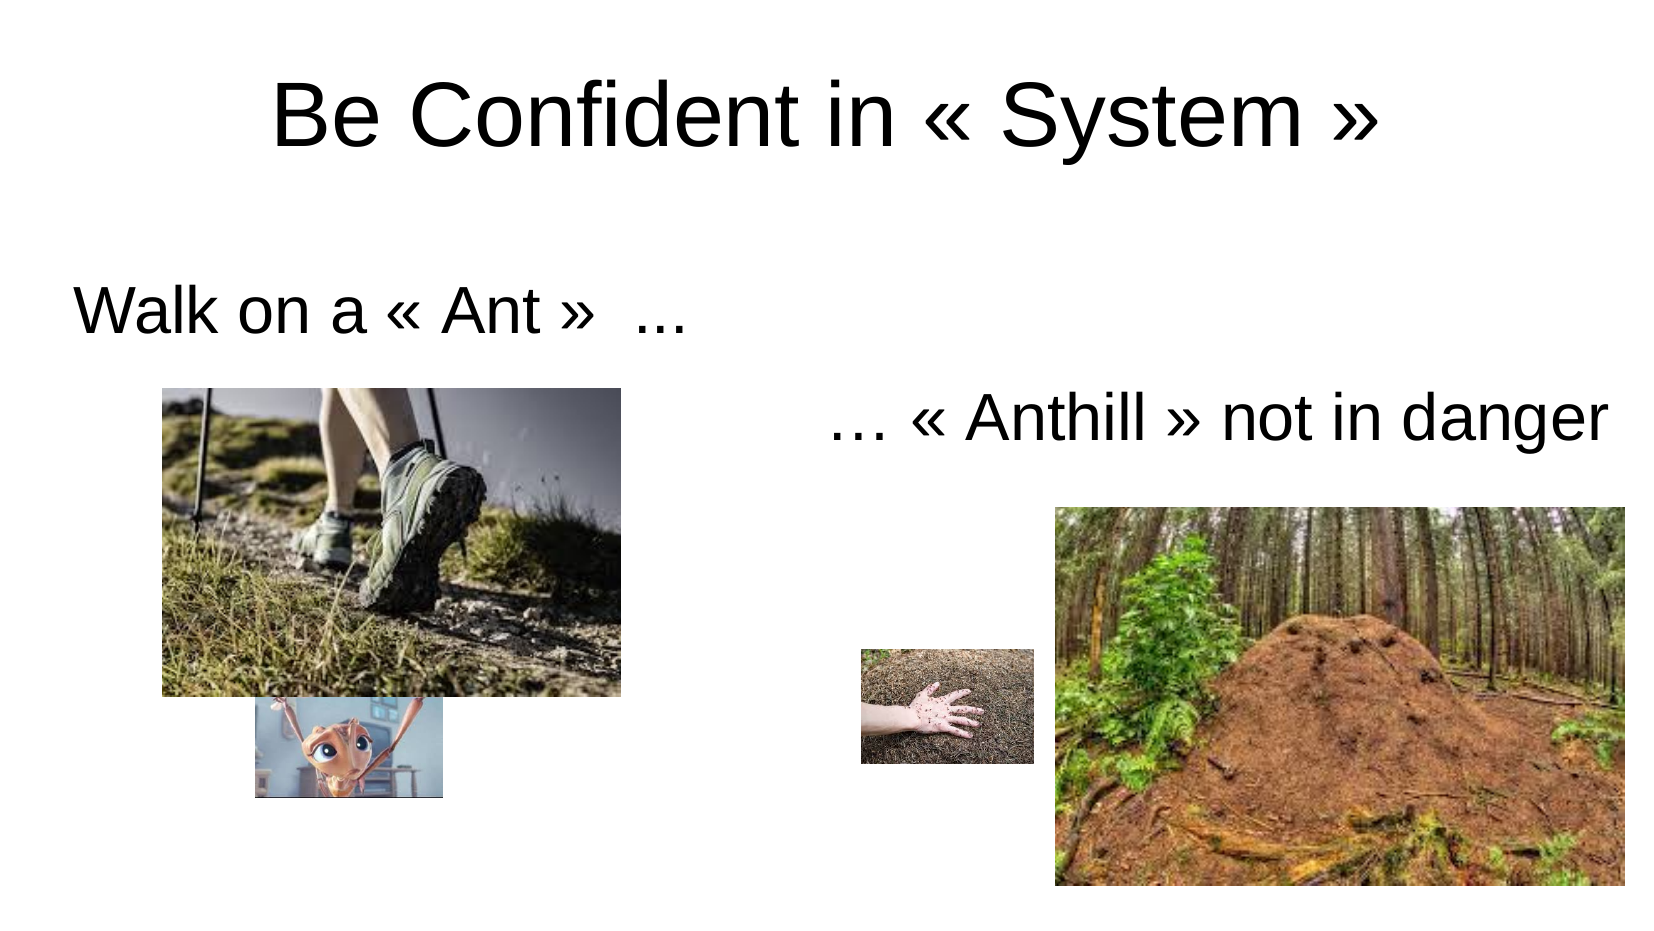

# Be Confident in « System »
Walk on a « Ant » ...
… « Anthill » not in danger